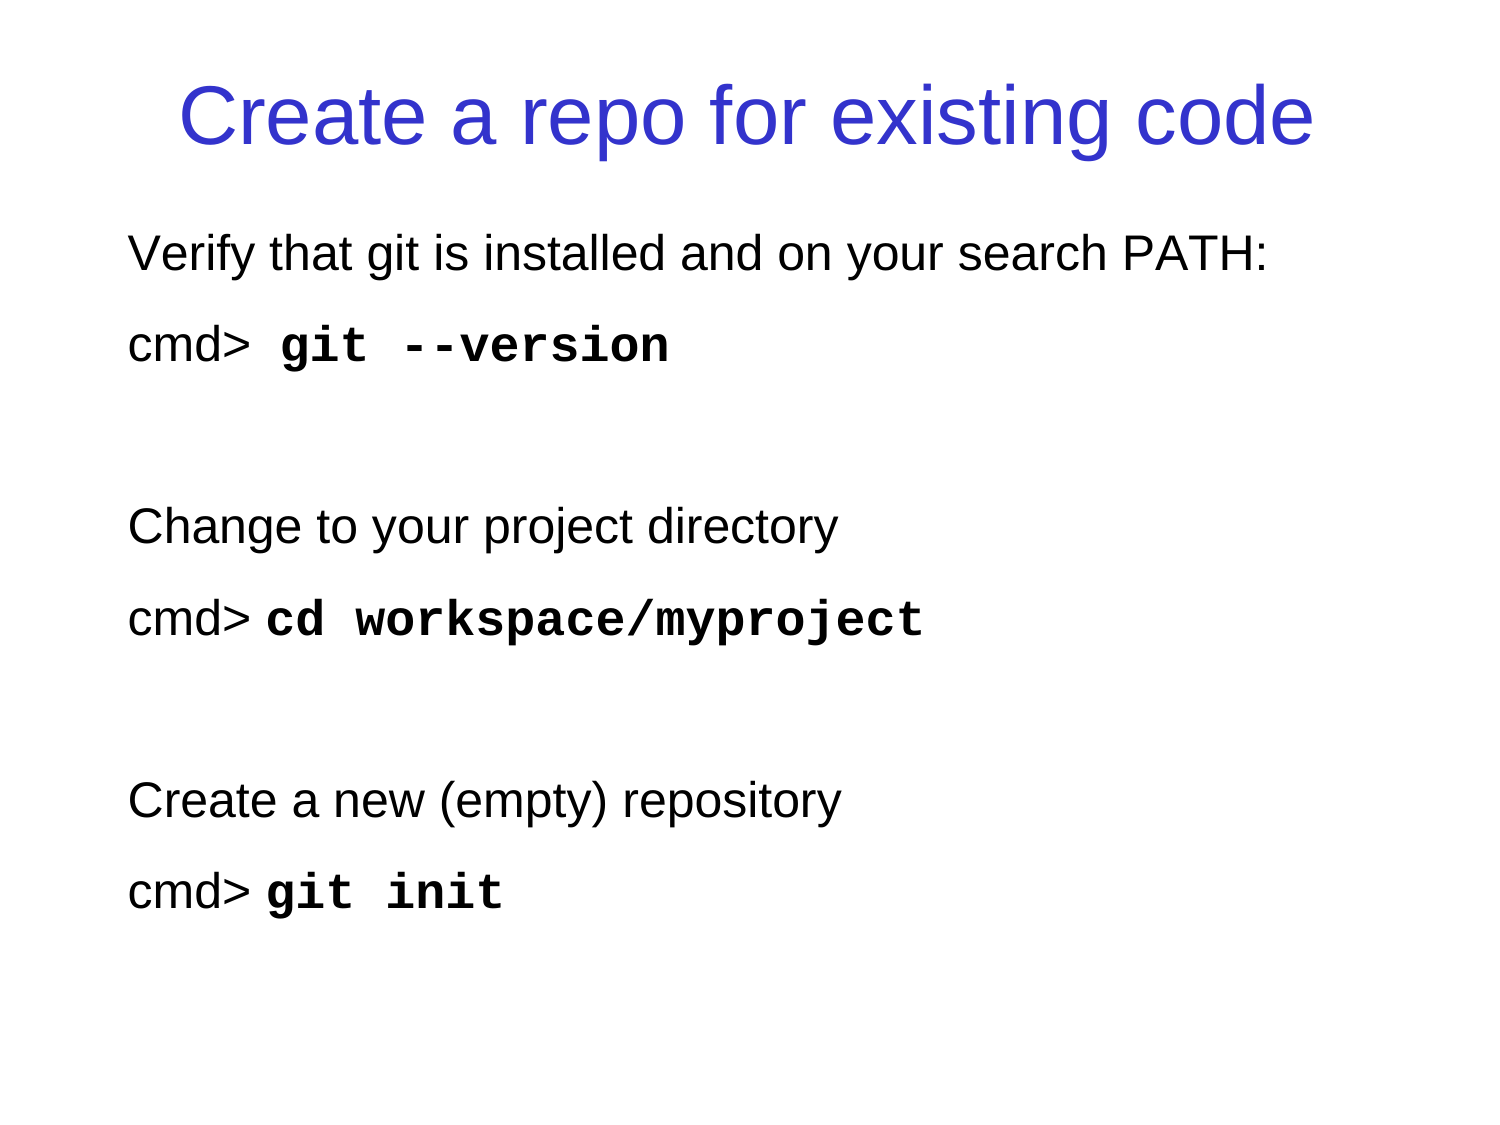

# Create a repo for existing code
Verify that git is installed and on your search PATH:
cmd> git --version
Change to your project directory
cmd> cd workspace/myproject
Create a new (empty) repository
cmd> git init